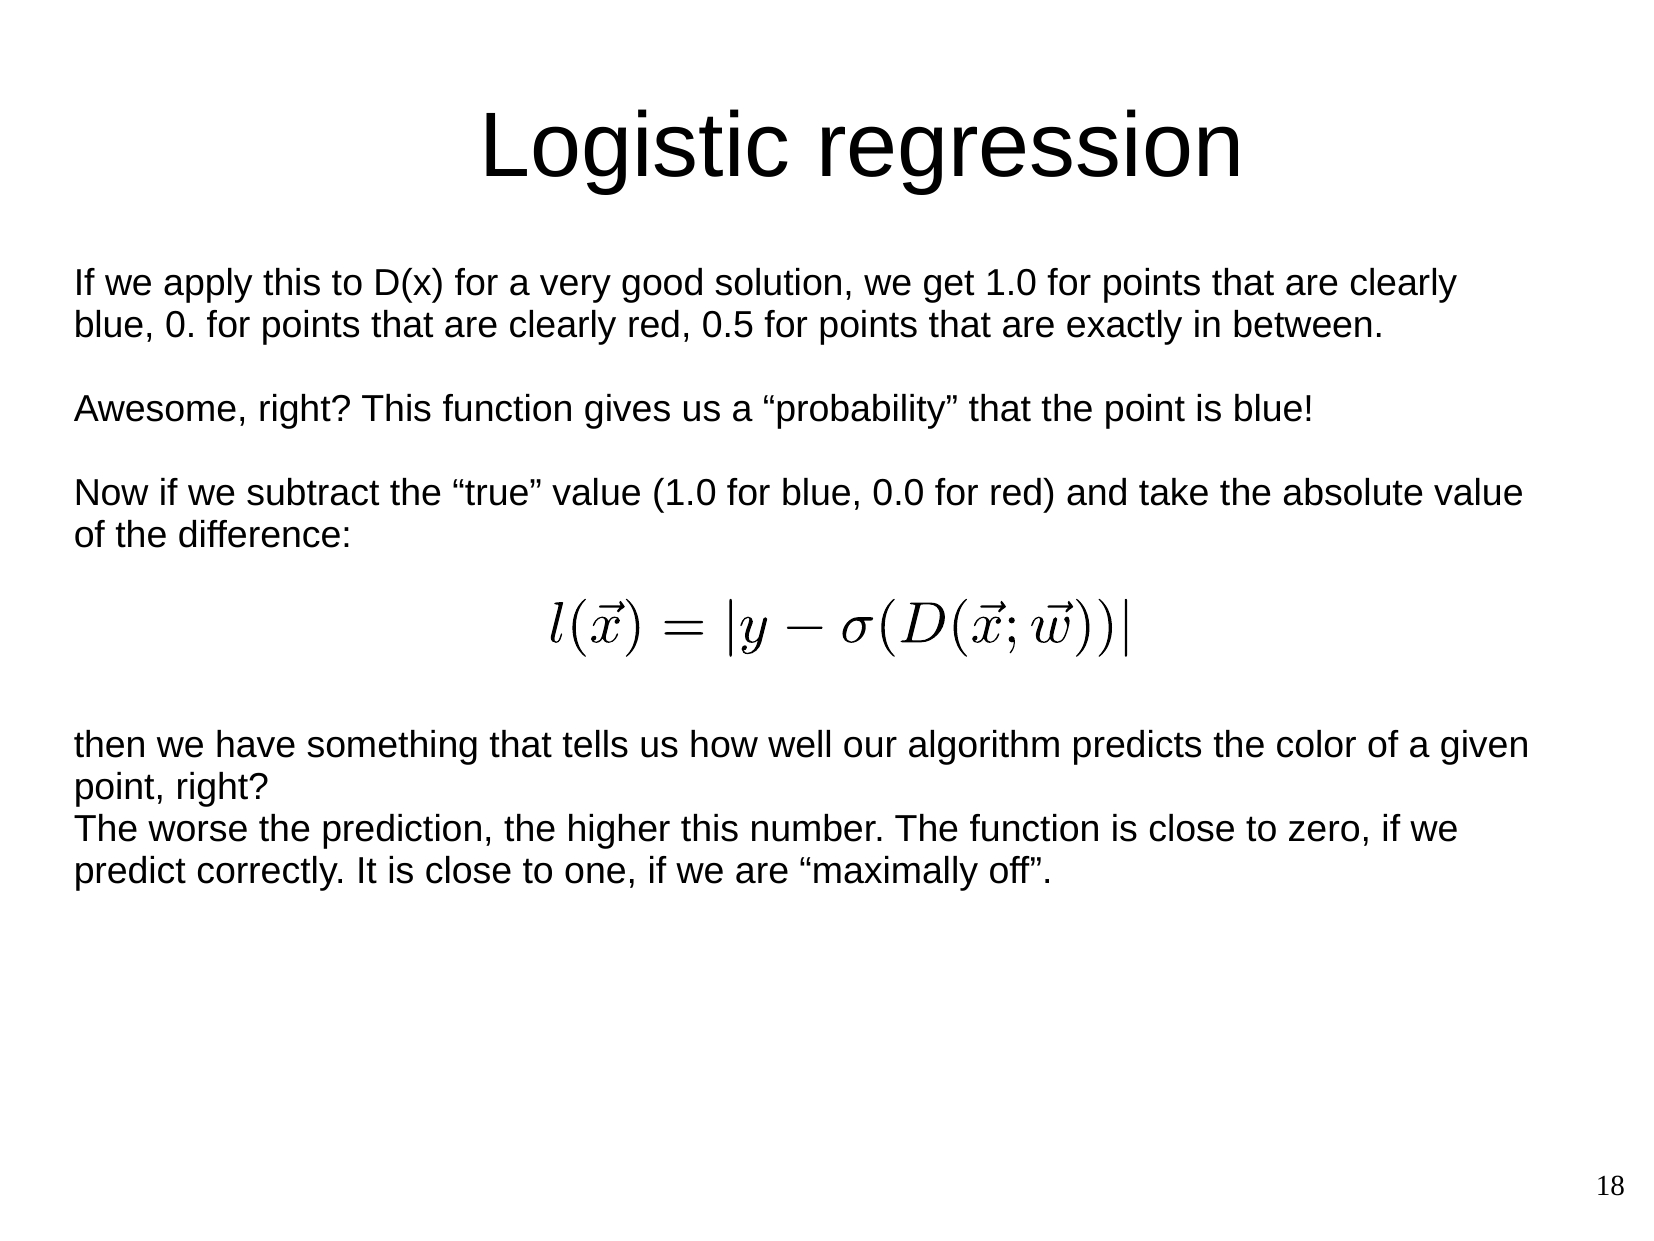

# Logistic regression
If we apply this to D(x) for a very good solution, we get 1.0 for points that are clearly blue, 0. for points that are clearly red, 0.5 for points that are exactly in between.
Awesome, right? This function gives us a “probability” that the point is blue!
Now if we subtract the “true” value (1.0 for blue, 0.0 for red) and take the absolute value of the difference:
then we have something that tells us how well our algorithm predicts the color of a given point, right?
The worse the prediction, the higher this number. The function is close to zero, if we predict correctly. It is close to one, if we are “maximally off”.
18